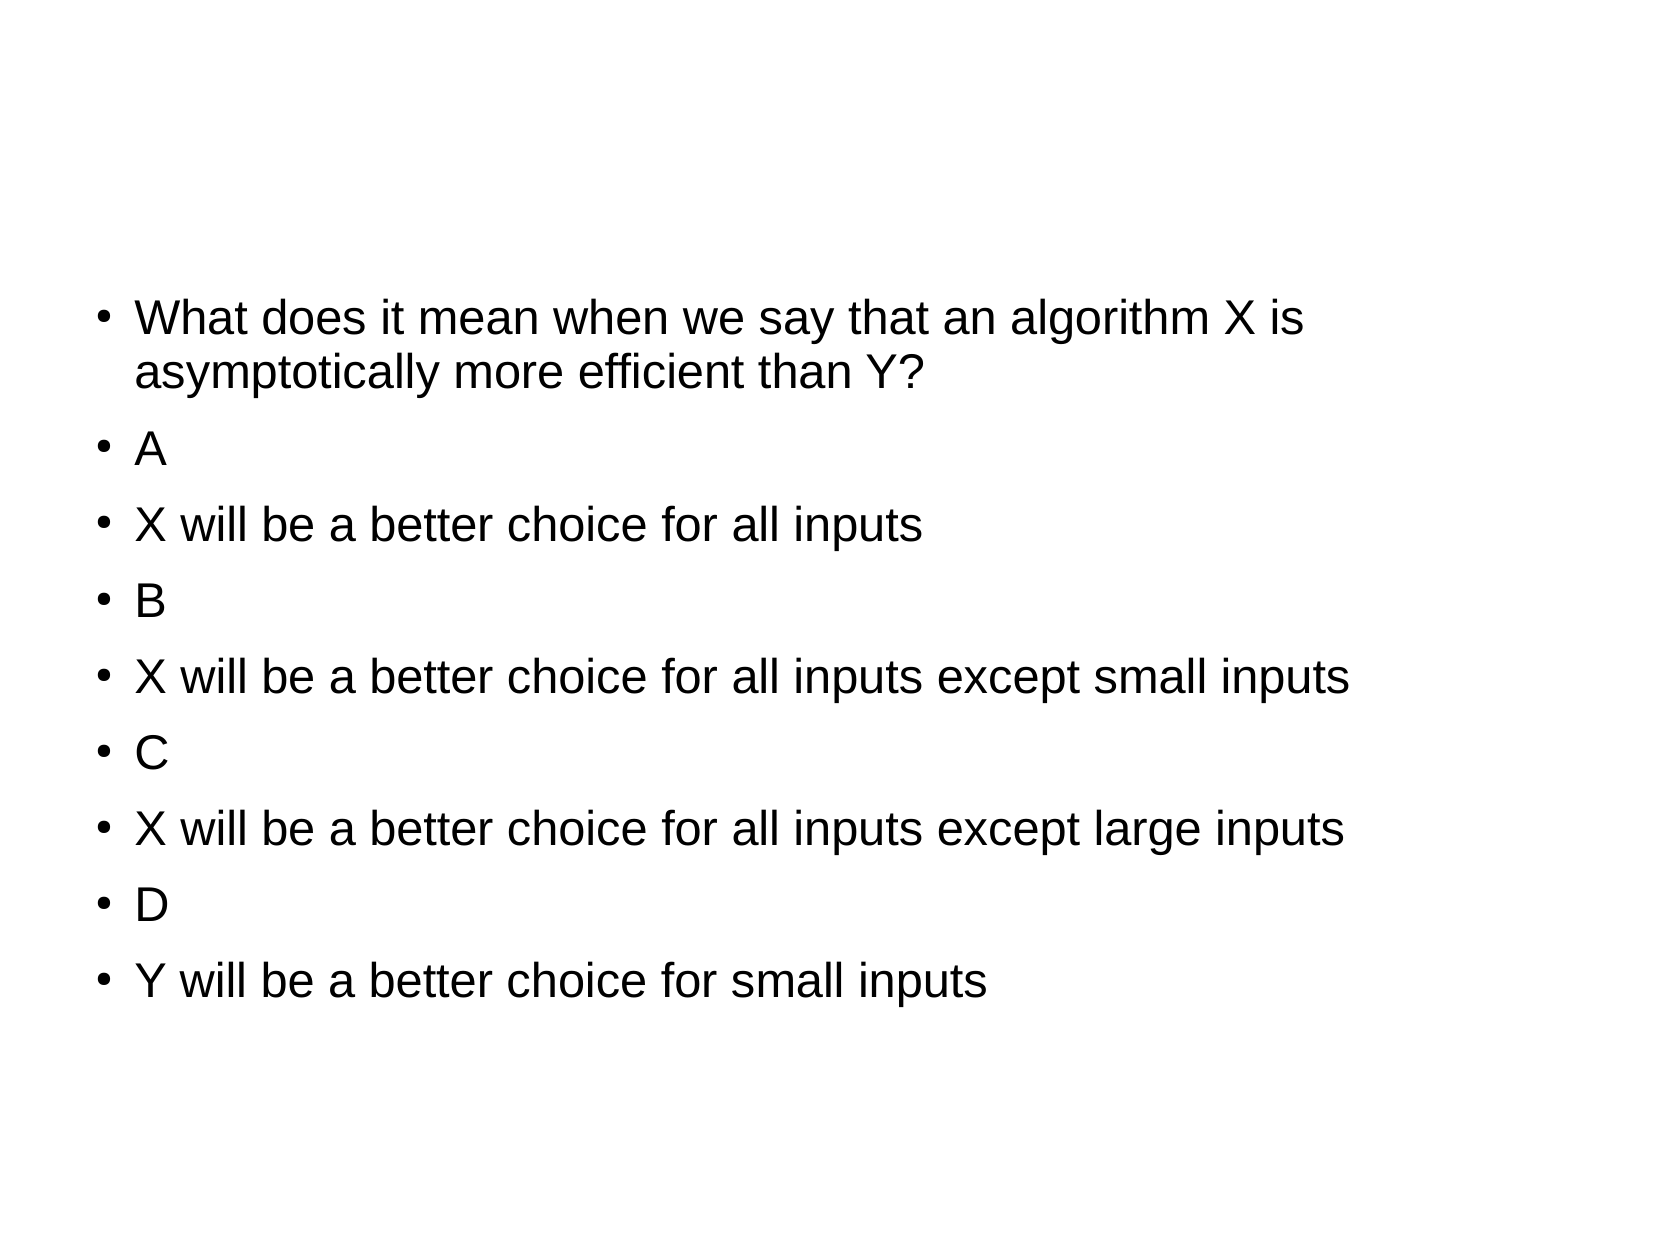

#
What does it mean when we say that an algorithm X is asymptotically more efficient than Y?
A
X will be a better choice for all inputs
B
X will be a better choice for all inputs except small inputs
C
X will be a better choice for all inputs except large inputs
D
Y will be a better choice for small inputs